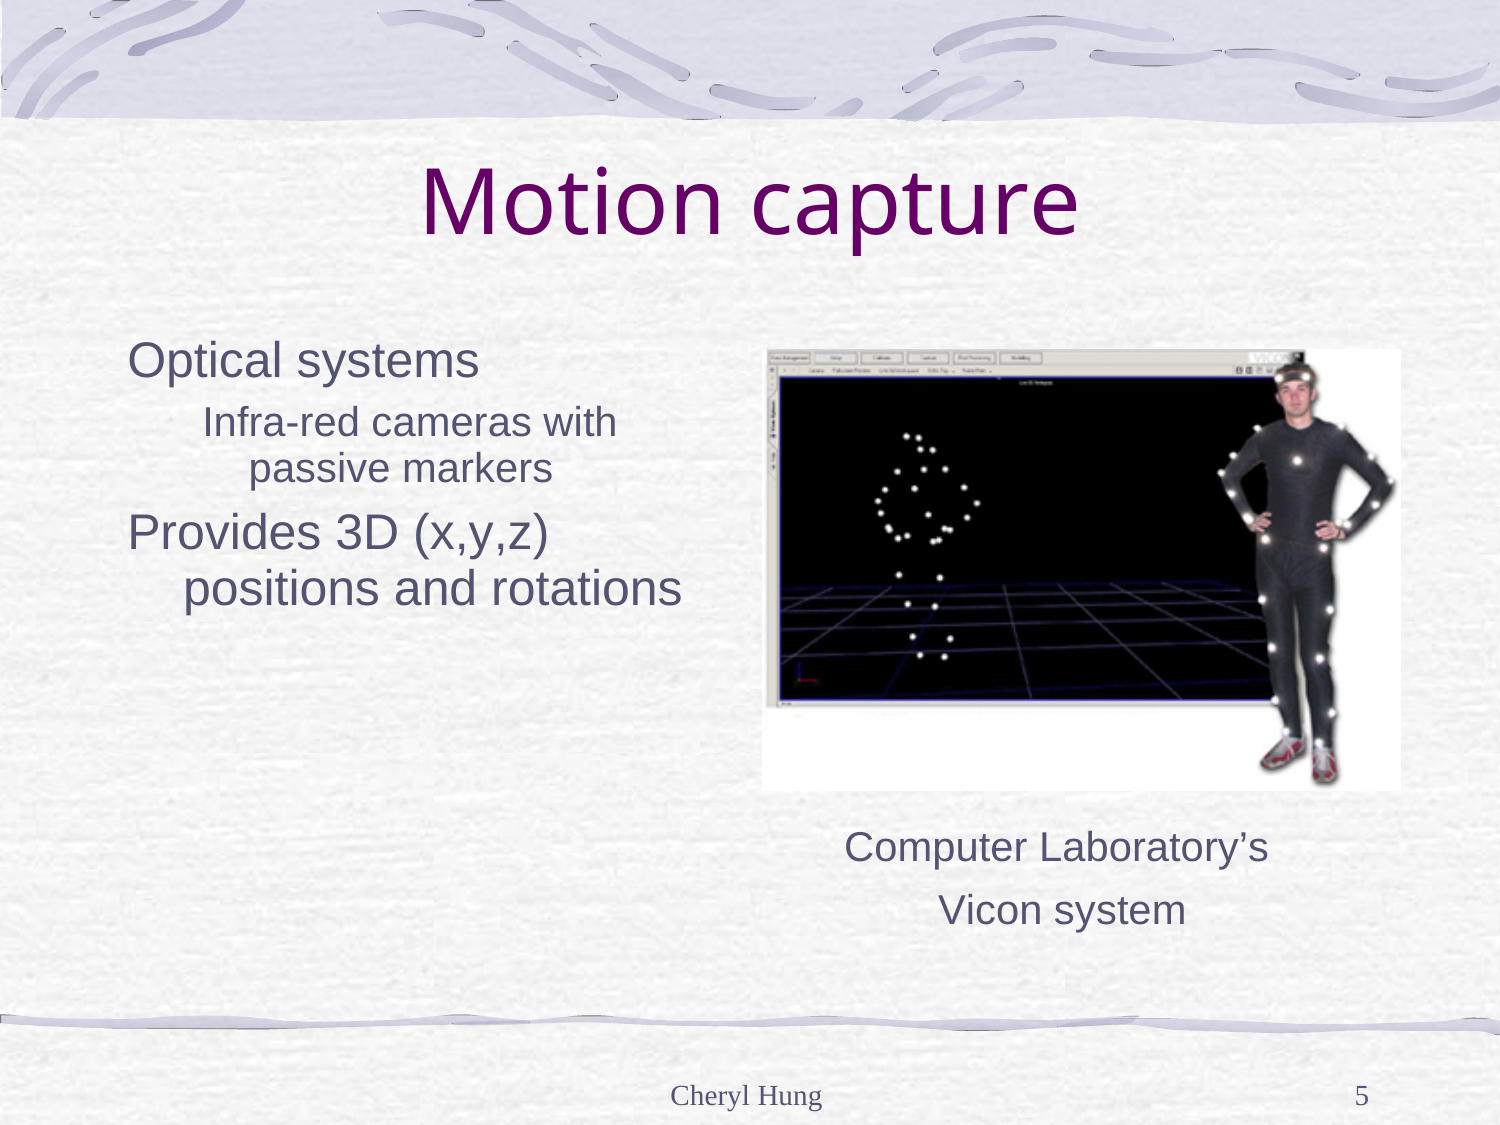

# Motion capture
Optical systems
Infra-red cameras with passive markers
Provides 3D (x,y,z) positions and rotations
Computer Laboratory’s
Vicon system
Cheryl Hung
5